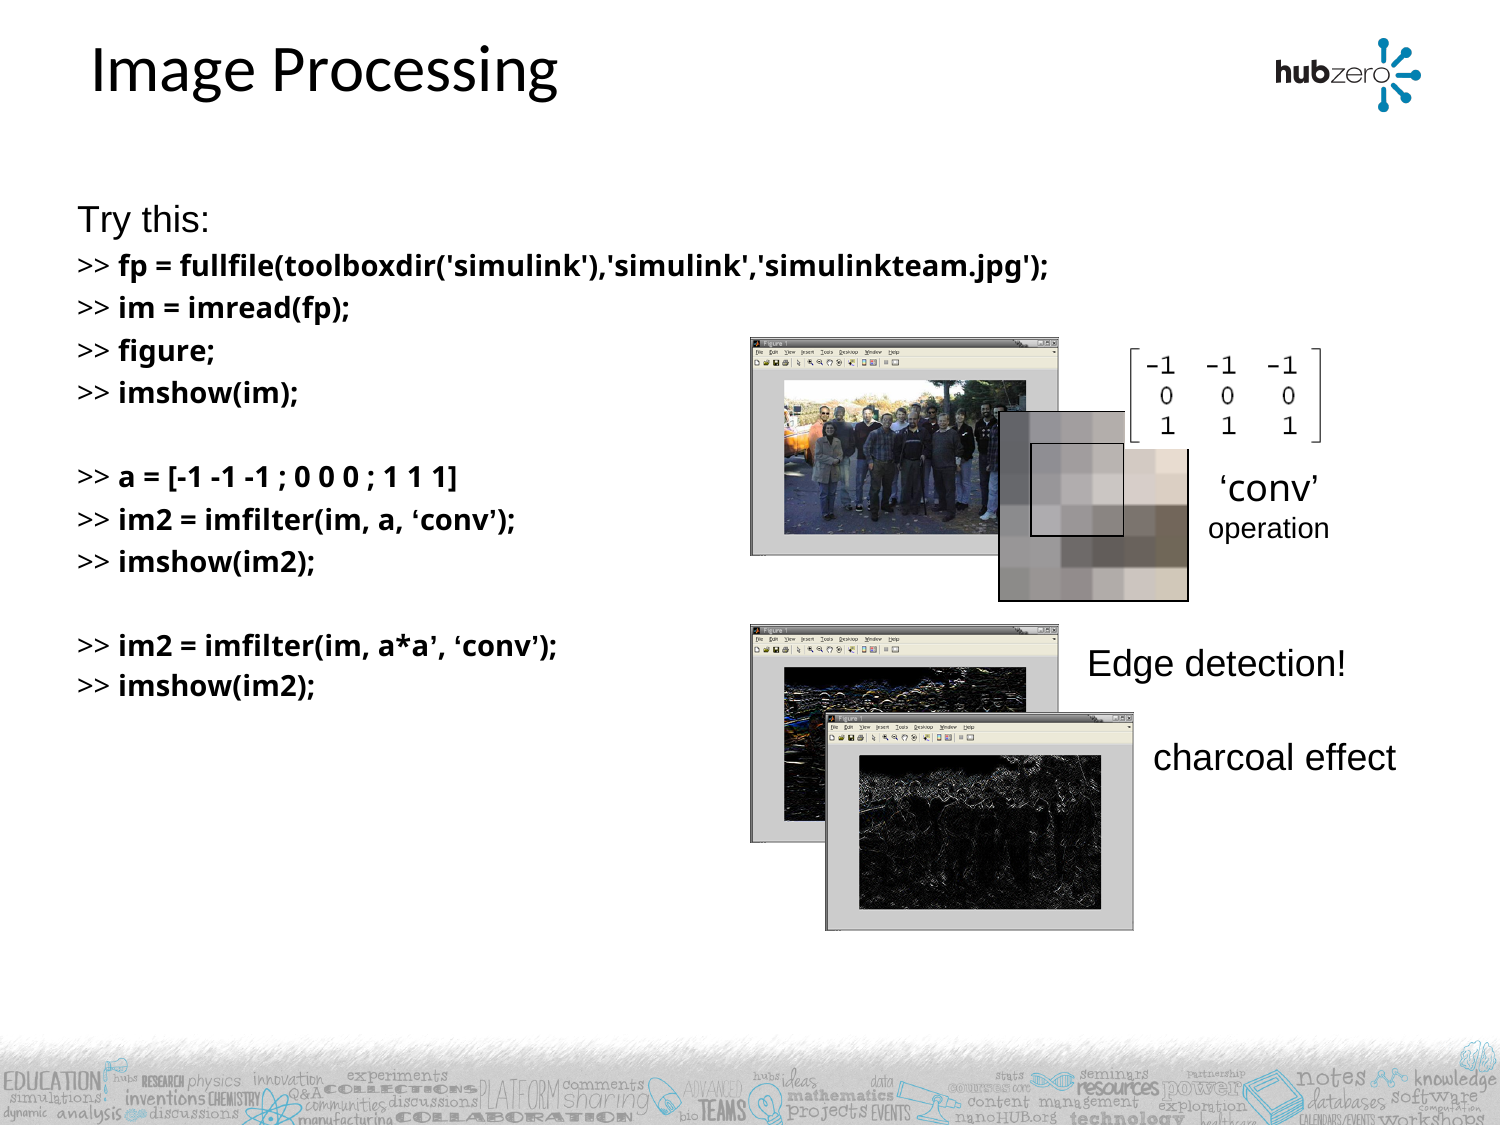

Image Processing
Try this:
>> fp = fullfile(toolboxdir('simulink'),'simulink','simulinkteam.jpg');
>> im = imread(fp);
>> figure;
>> imshow(im);
>> a = [-1 -1 -1 ; 0 0 0 ; 1 1 1]
>> im2 = imfilter(im, a, ‘conv’);
>> imshow(im2);
>> im2 = imfilter(im, a*a’, ‘conv’);
‘conv’
operation
Edge detection!
>> imshow(im2);
charcoal effect